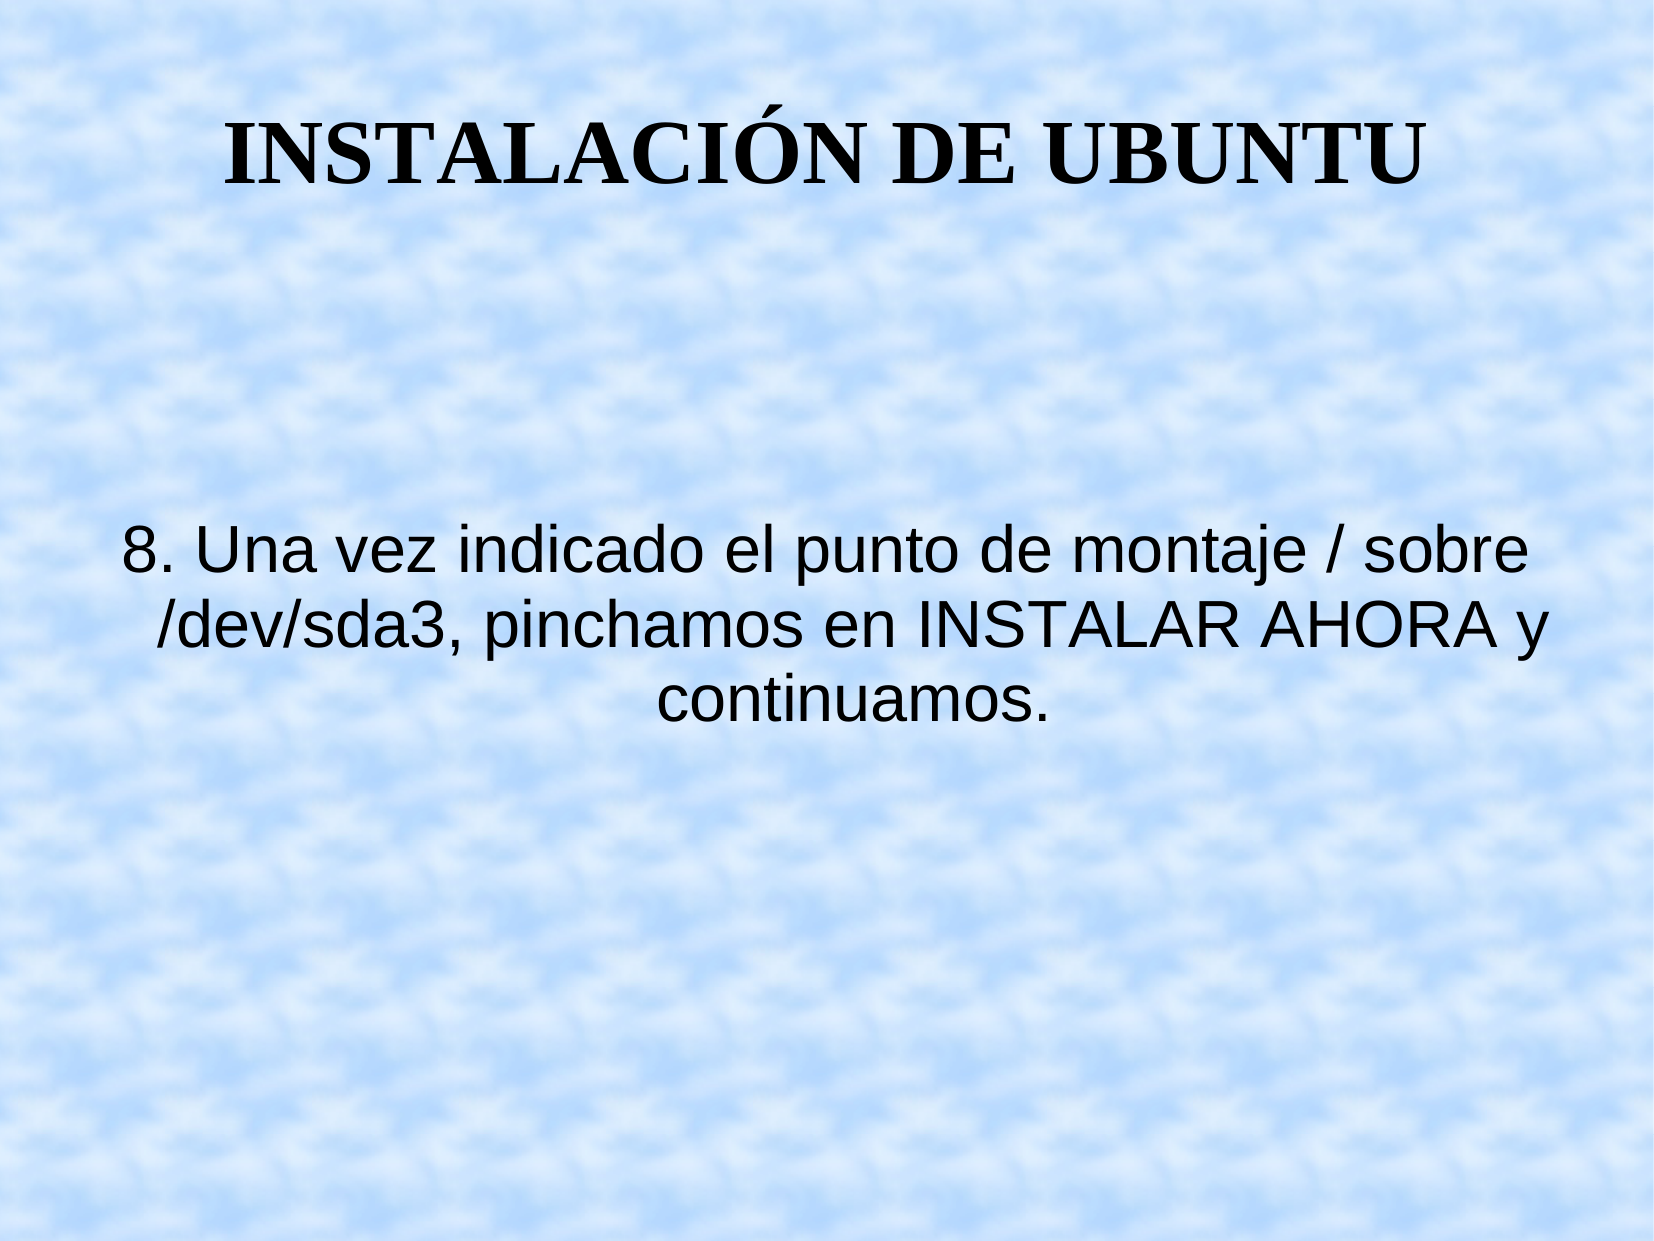

# INSTALACIÓN DE UBUNTU
8. Una vez indicado el punto de montaje / sobre /dev/sda3, pinchamos en INSTALAR AHORA y continuamos.